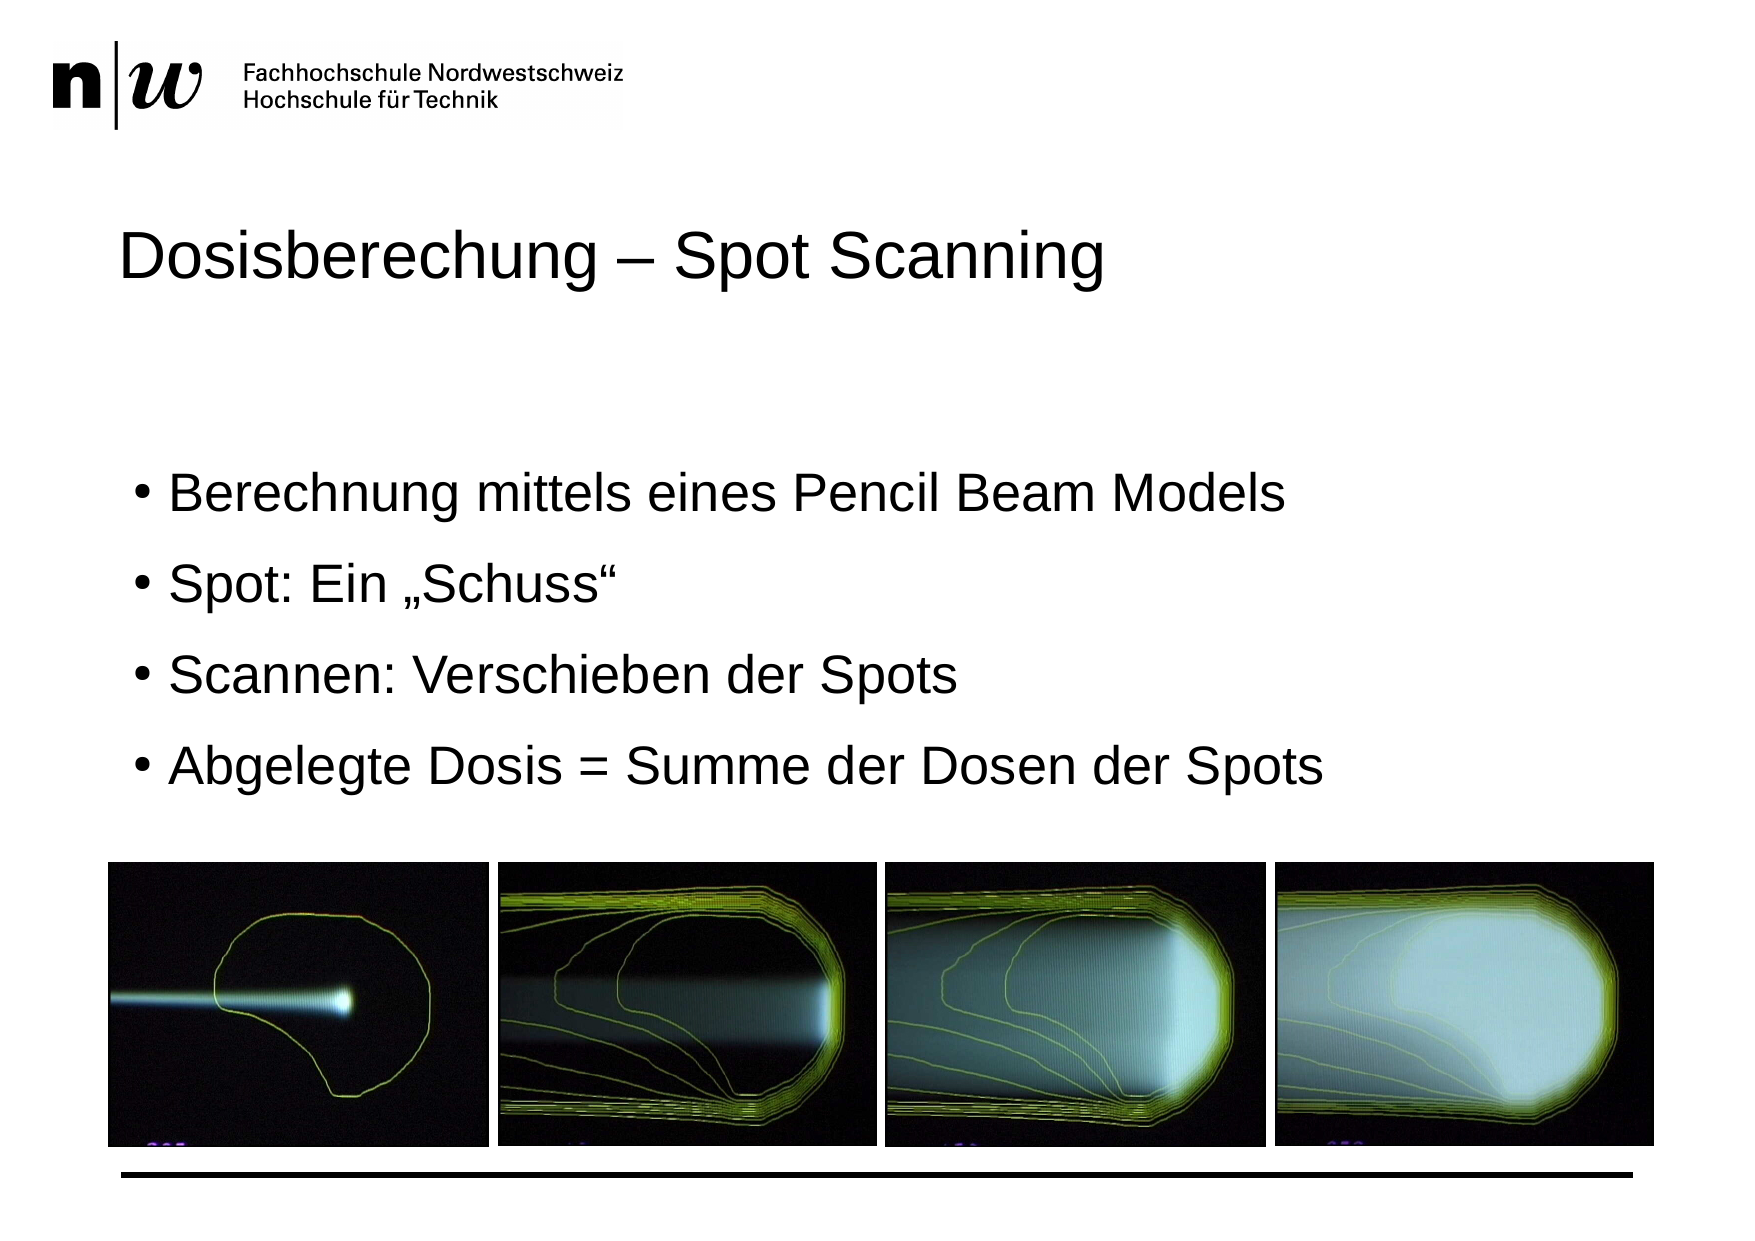

Dosisberechung – Spot Scanning
Berechnung mittels eines Pencil Beam Models
Spot: Ein „Schuss“
Scannen: Verschieben der Spots
Abgelegte Dosis = Summe der Dosen der Spots